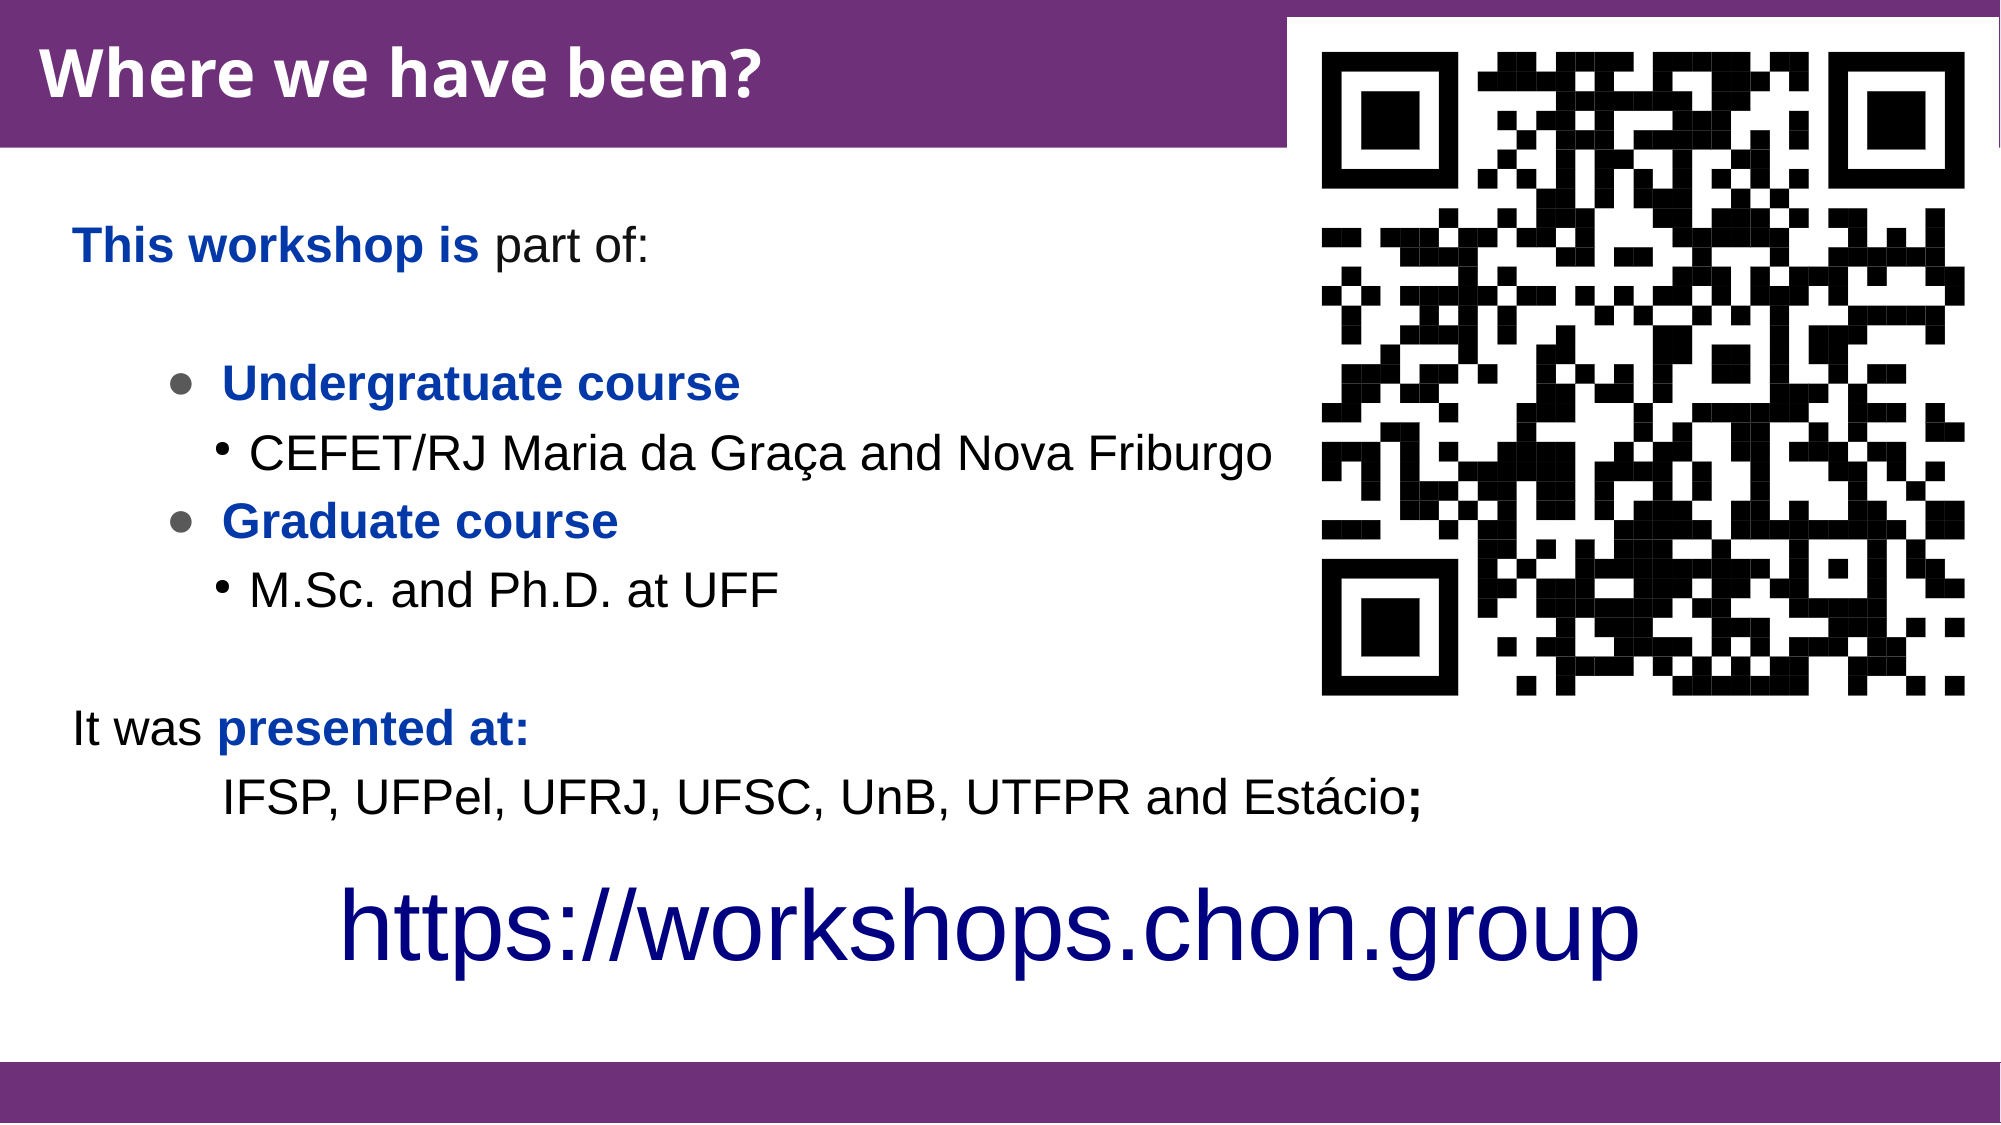

Where we have been?
This workshop is part of:
Undergratuate course
CEFET/RJ Maria da Graça and Nova Friburgo
Graduate course
M.Sc. and Ph.D. at UFF
It was presented at:
	IFSP, UFPel, UFRJ, UFSC, UnB, UTFPR and Estácio;
https://workshops.chon.group